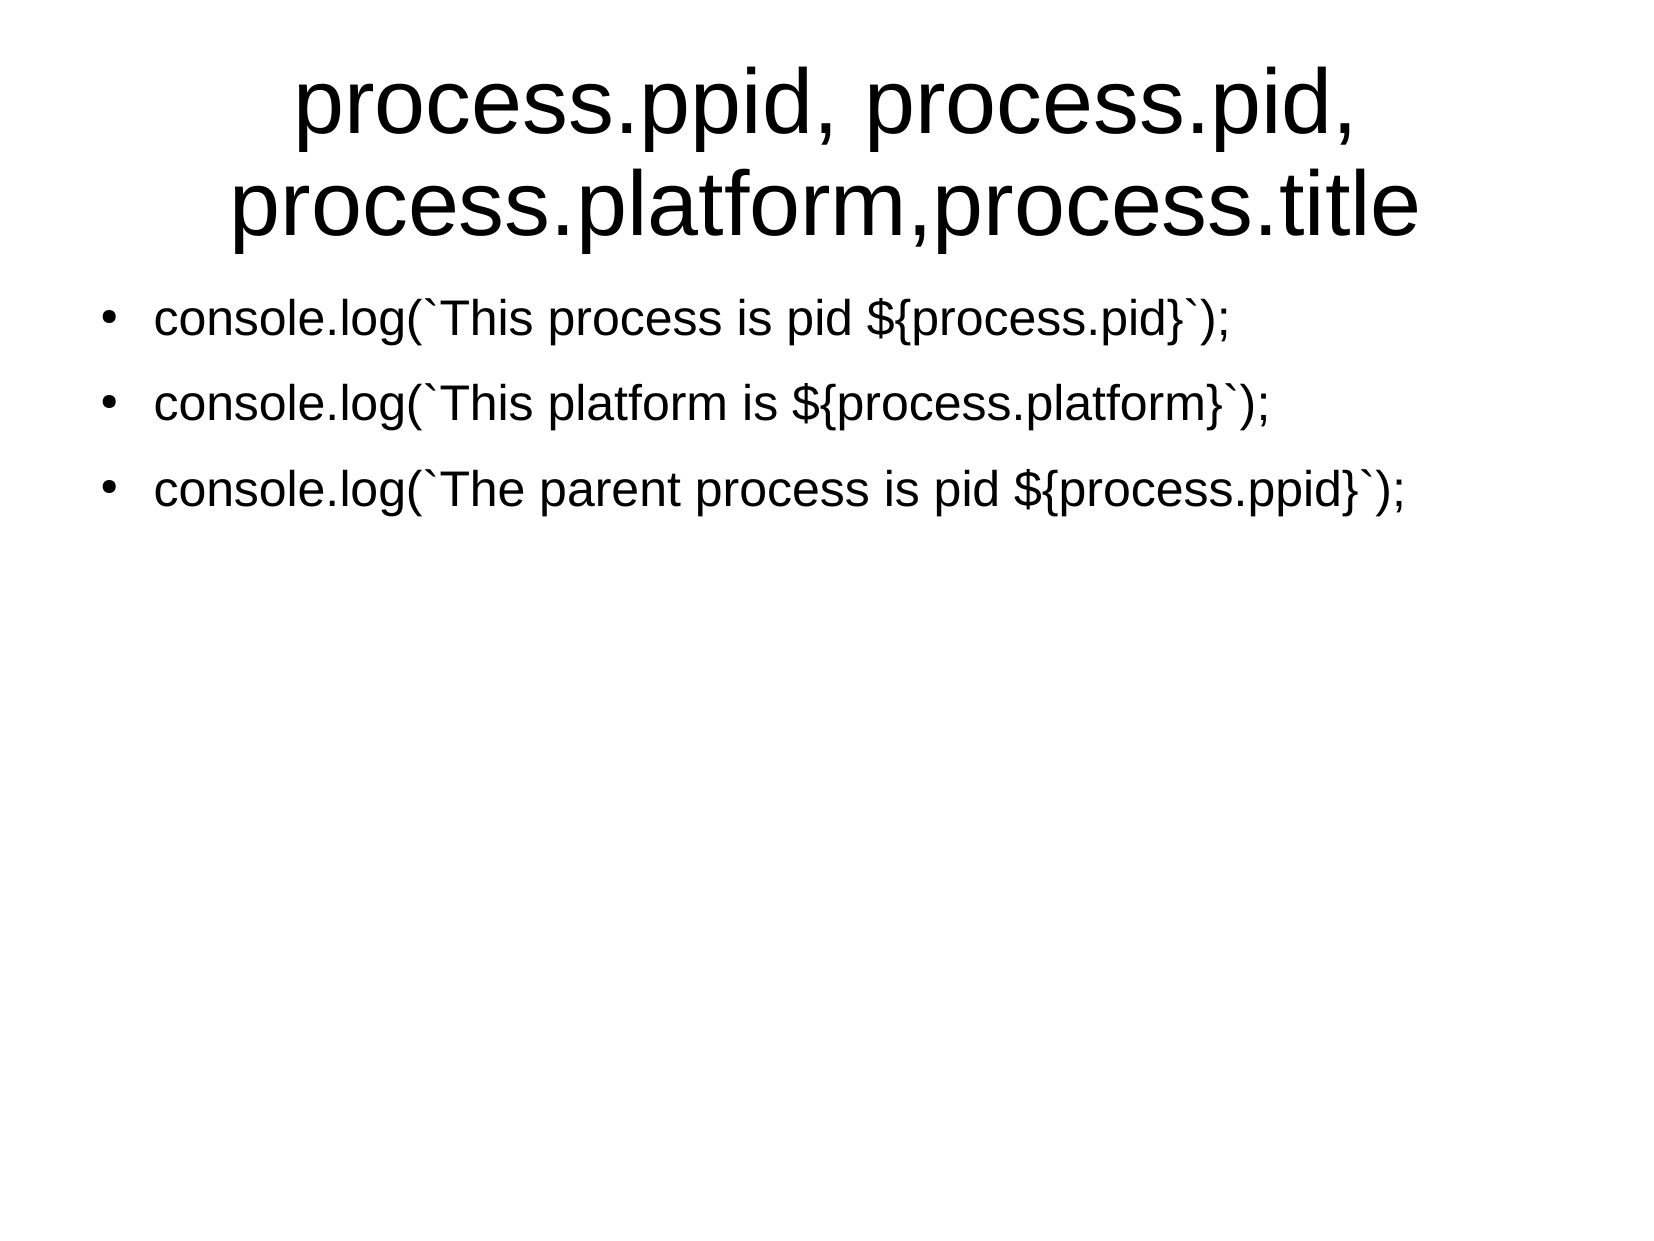

# process.ppid, process.pid, process.platform,process.title
console.log(`This process is pid ${process.pid}`);
console.log(`This platform is ${process.platform}`);
console.log(`The parent process is pid ${process.ppid}`);